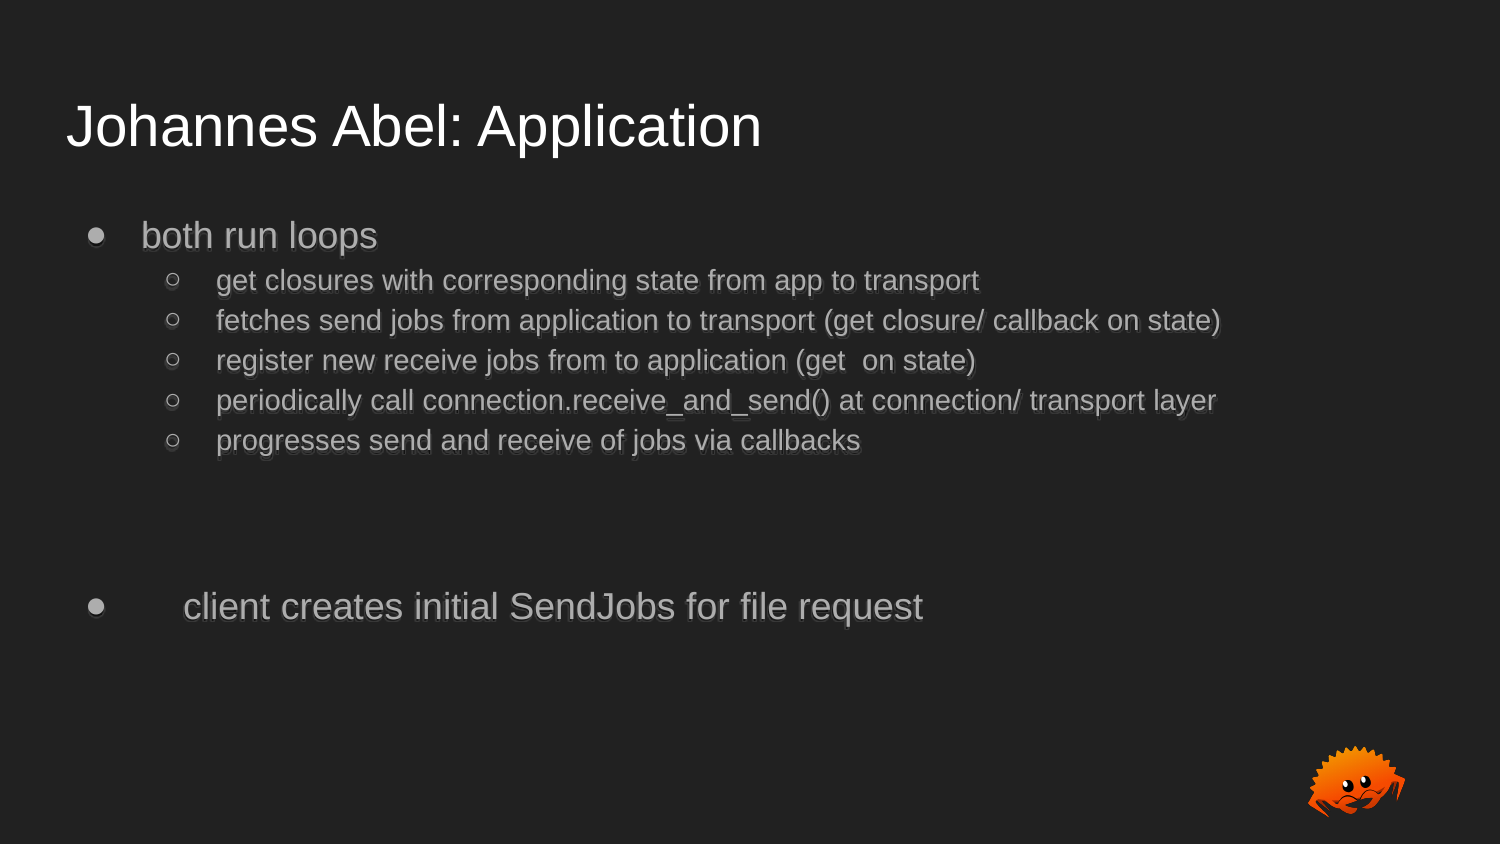

# Johannes Abel: Application
both run loops
get closures with corresponding state from app to transport
fetches send jobs from application to transport (get closure/ callback on state)
register new receive jobs from to application (get on state)
periodically call connection.receive_and_send() at connection/ transport layer
progresses send and receive of jobs via callbacks
 client creates initial SendJobs for file request